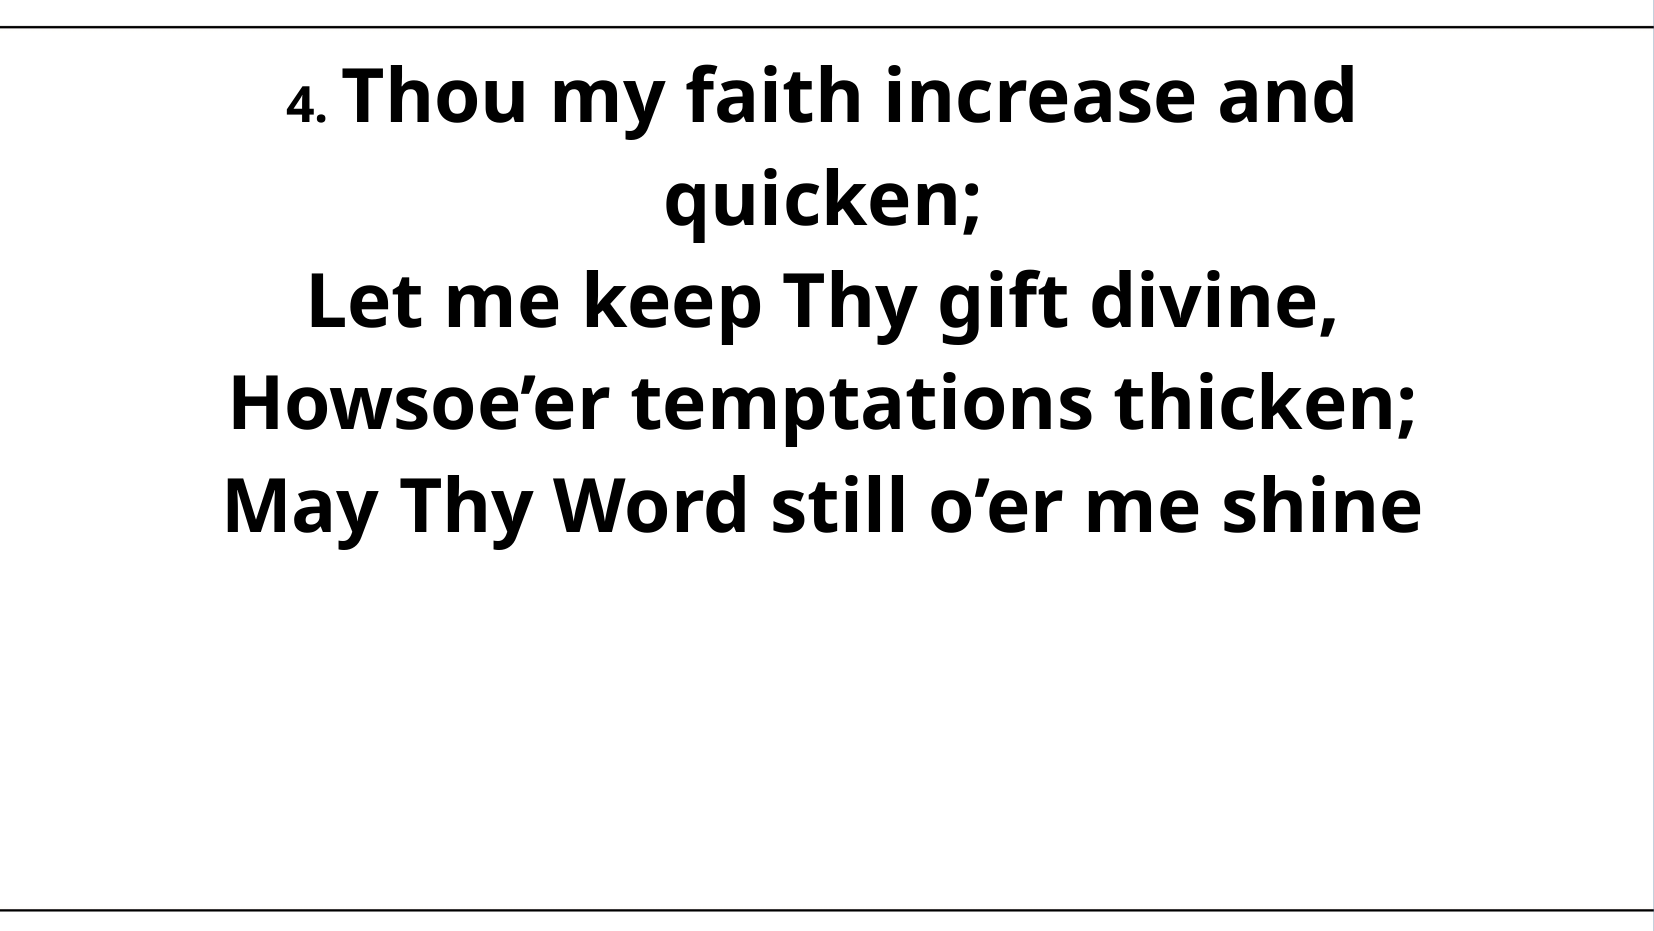

4. Thou my faith increase and quicken;
Let me keep Thy gift divine,
Howsoe’er temptations thicken;
May Thy Word still o’er me shine